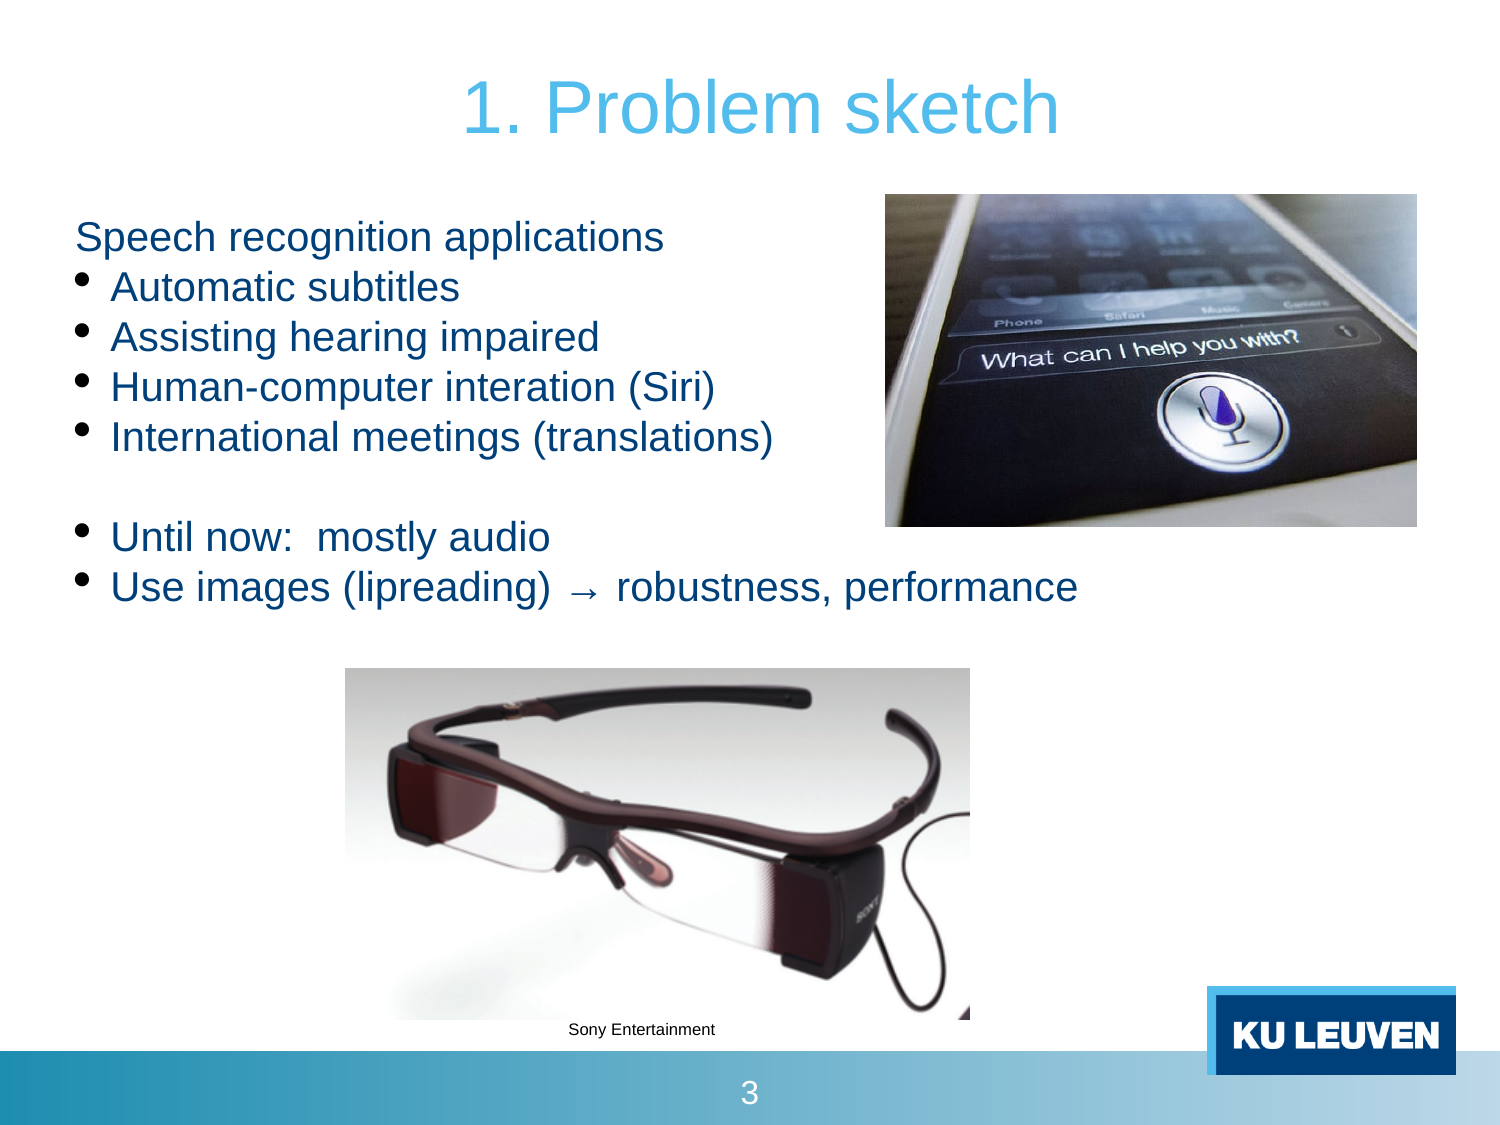

1. Problem sketch
Speech recognition applications
Automatic subtitles
Assisting hearing impaired
Human-computer interation (Siri)
International meetings (translations)
Until now: mostly audio
Use images (lipreading) → robustness, performance
Sony Entertainment